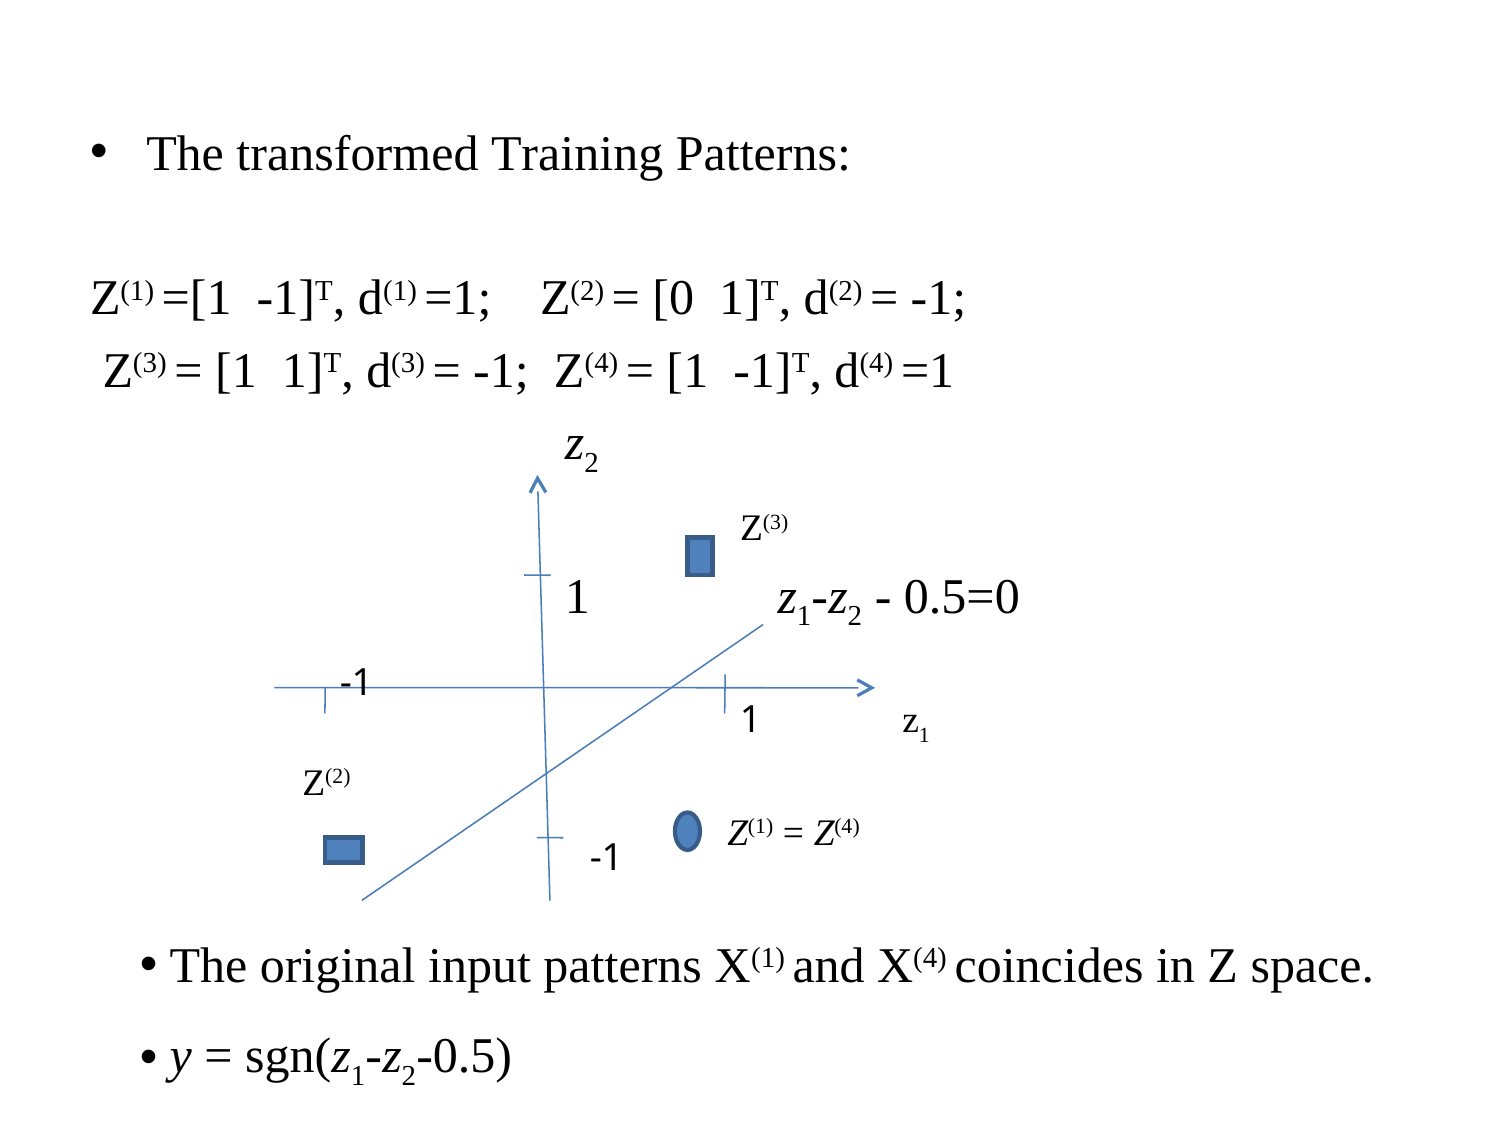

# The transformed Training Patterns:
Z(1) =[1 -1]T, d(1) =1; 	Z(2) = [0 1]T, d(2) = -1;
 Z(3) = [1 1]T, d(3) = -1; Z(4) = [1 -1]T, d(4) =1
 z2
 Z(3)
 1 z1-z2 - 0.5=0
-1
1
z1
Z(2)
Z(1) = Z(4)
-1
 The original input patterns X(1) and X(4) coincides in Z space.
 y = sgn(z1-z2-0.5)